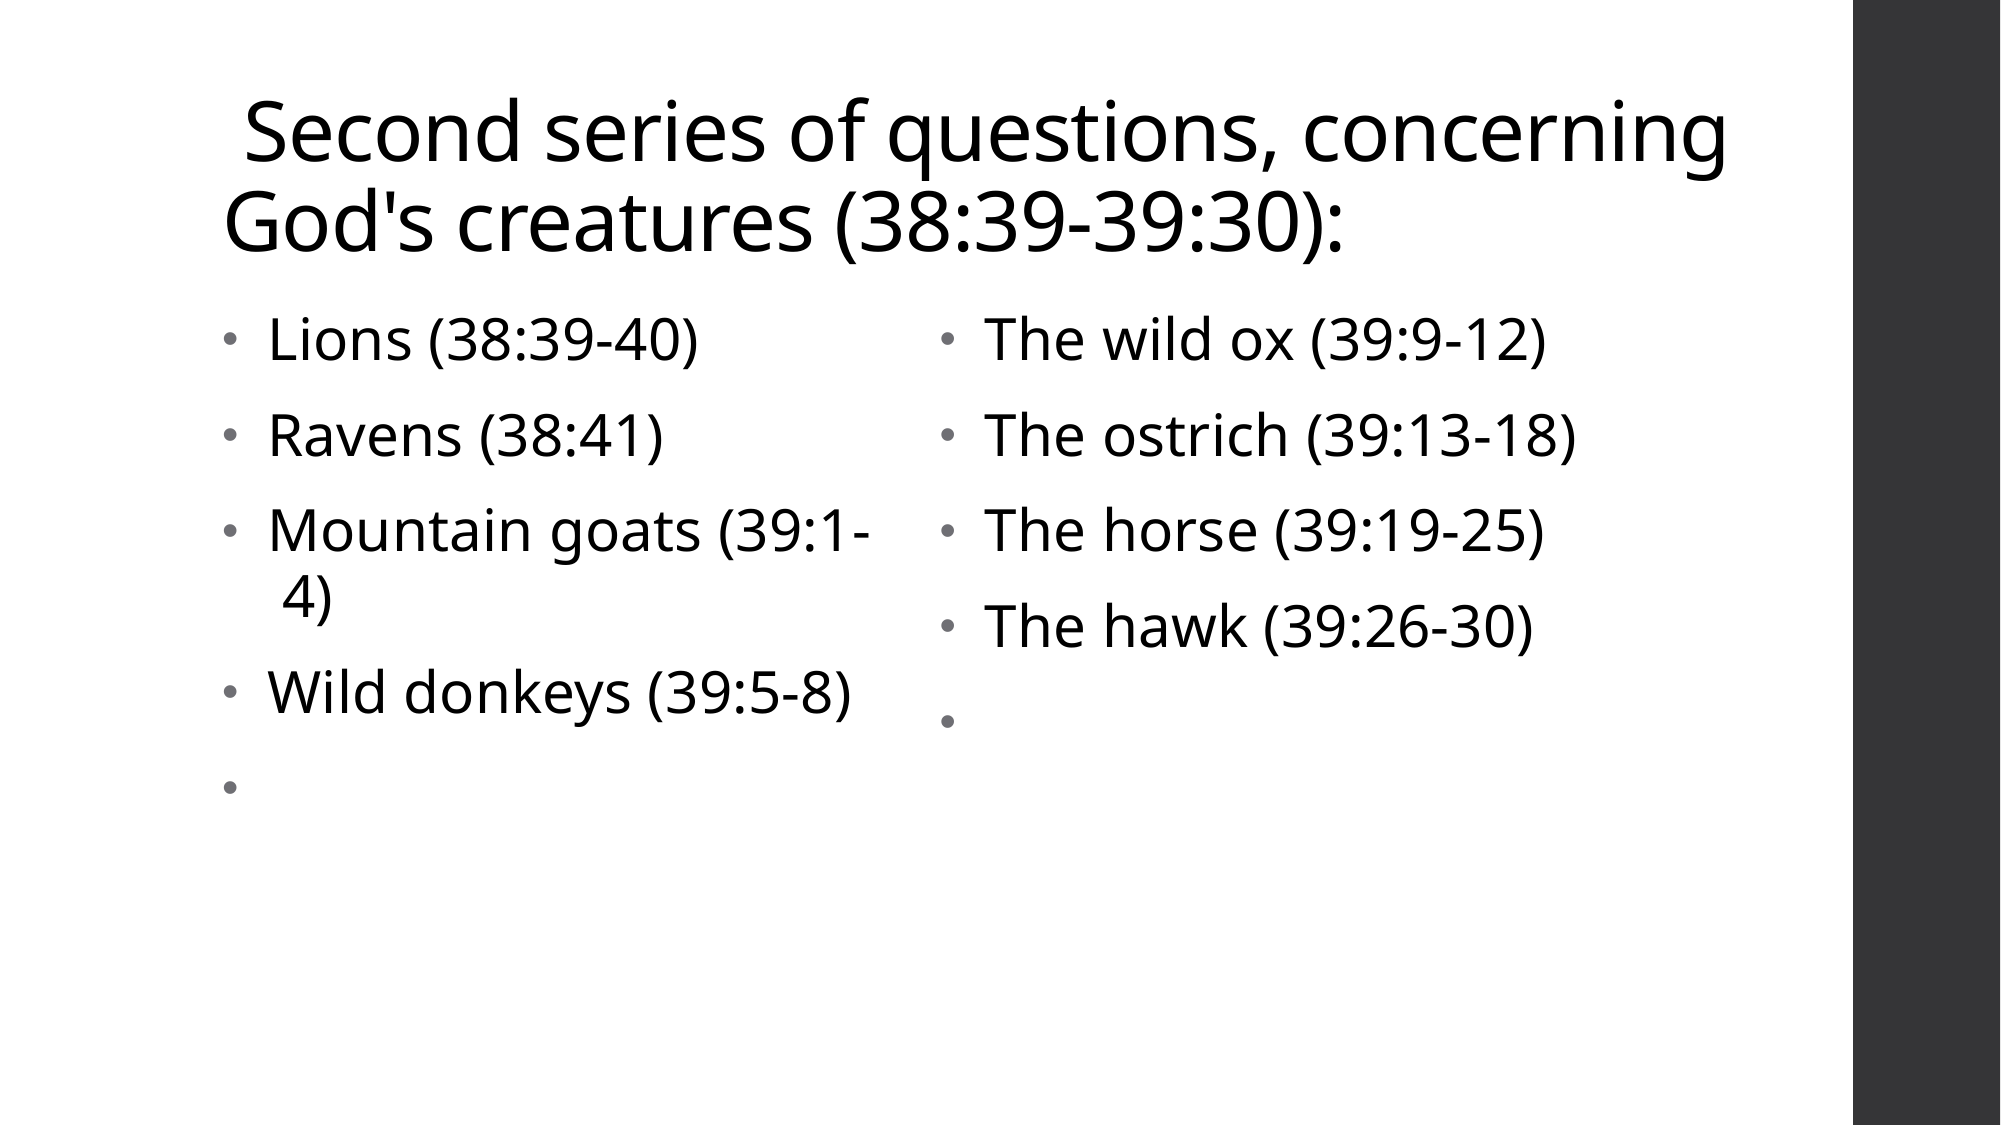

# Second series of questions, concerning God's creatures (38:39-39:30):
 Lions (38:39-40)
 Ravens (38:41)
 Mountain goats (39:1-4)
 Wild donkeys (39:5-8)
 The wild ox (39:9-12)
 The ostrich (39:13-18)
 The horse (39:19-25)
 The hawk (39:26-30)